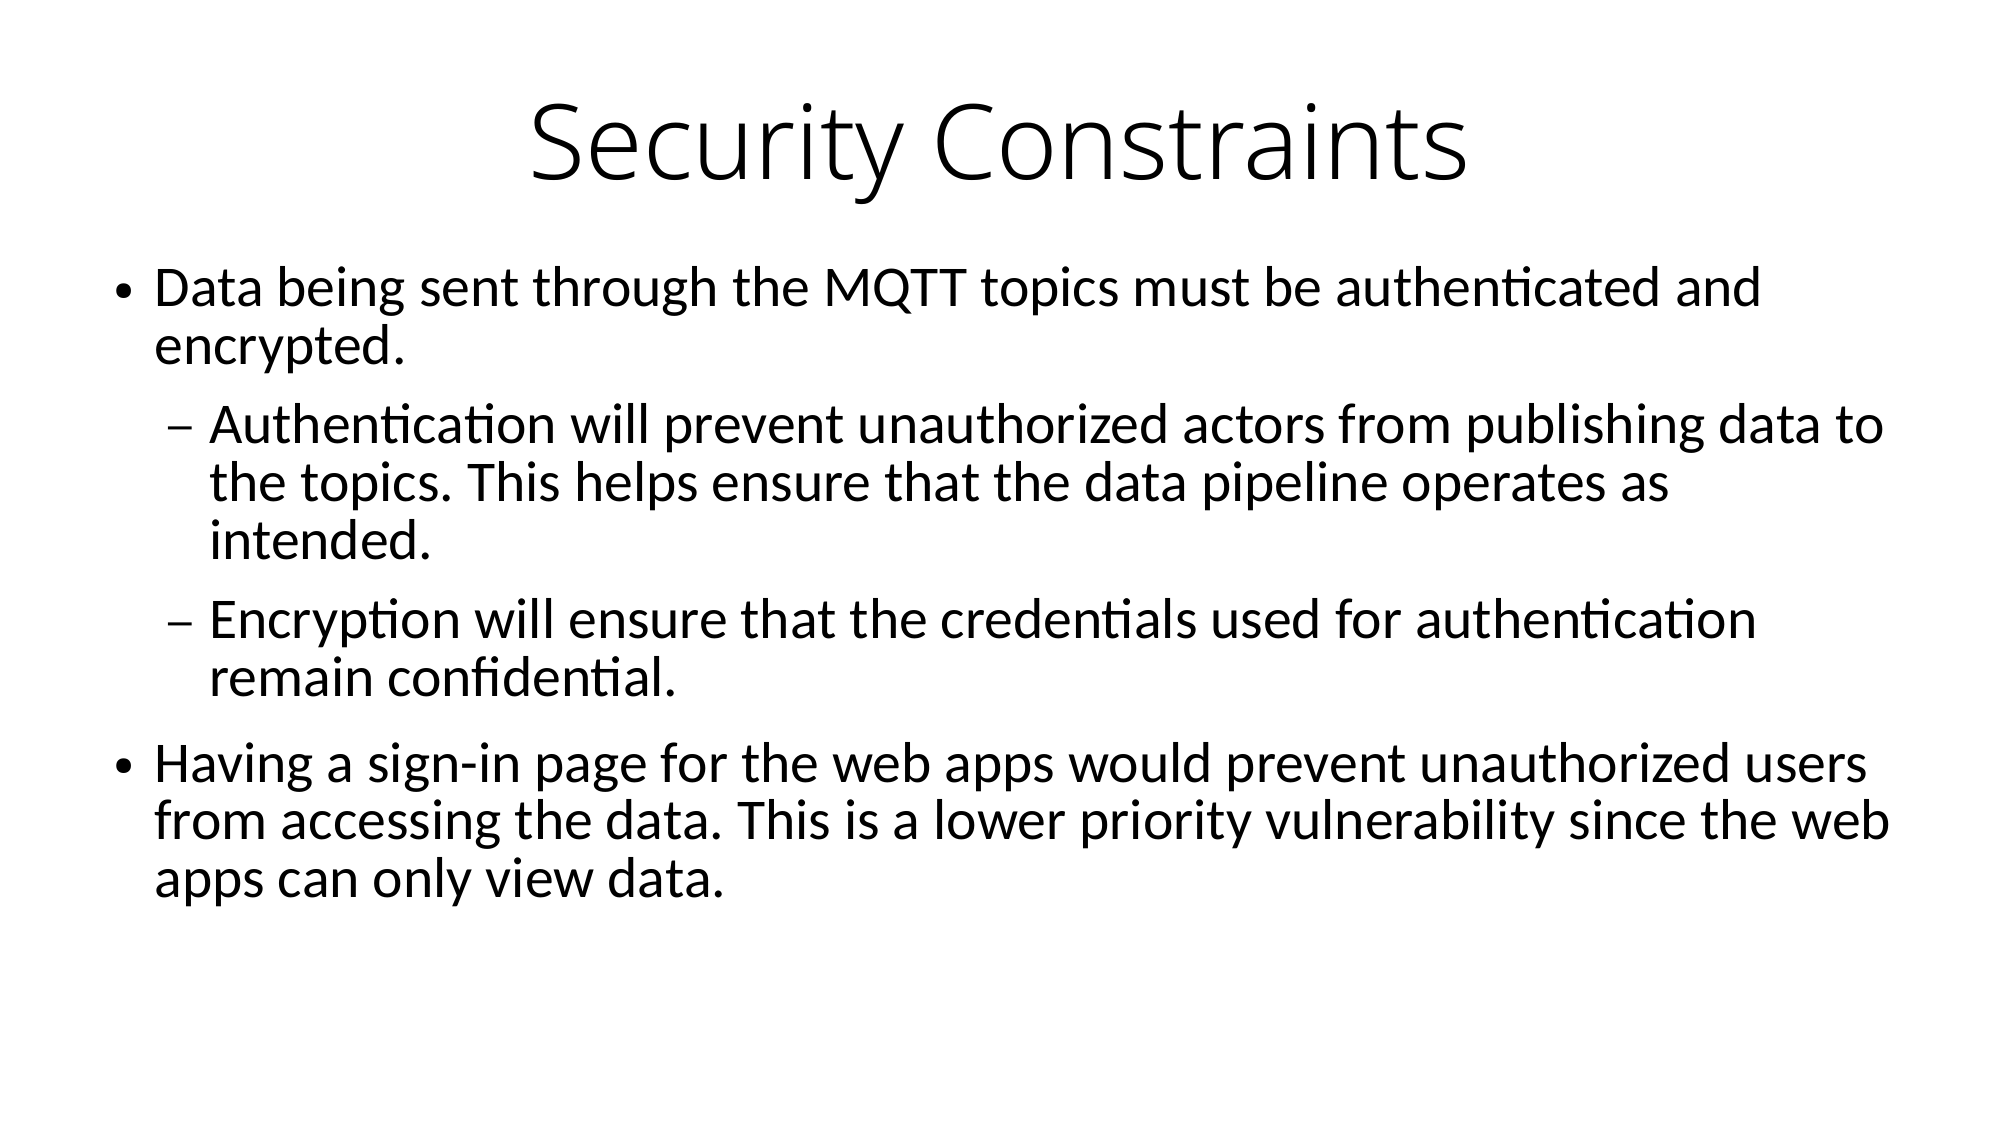

# Security Constraints
Data being sent through the MQTT topics must be authenticated and encrypted.
Authentication will prevent unauthorized actors from publishing data to the topics. This helps ensure that the data pipeline operates as intended.
Encryption will ensure that the credentials used for authentication remain confidential.
Having a sign-in page for the web apps would prevent unauthorized users from accessing the data. This is a lower priority vulnerability since the web apps can only view data.